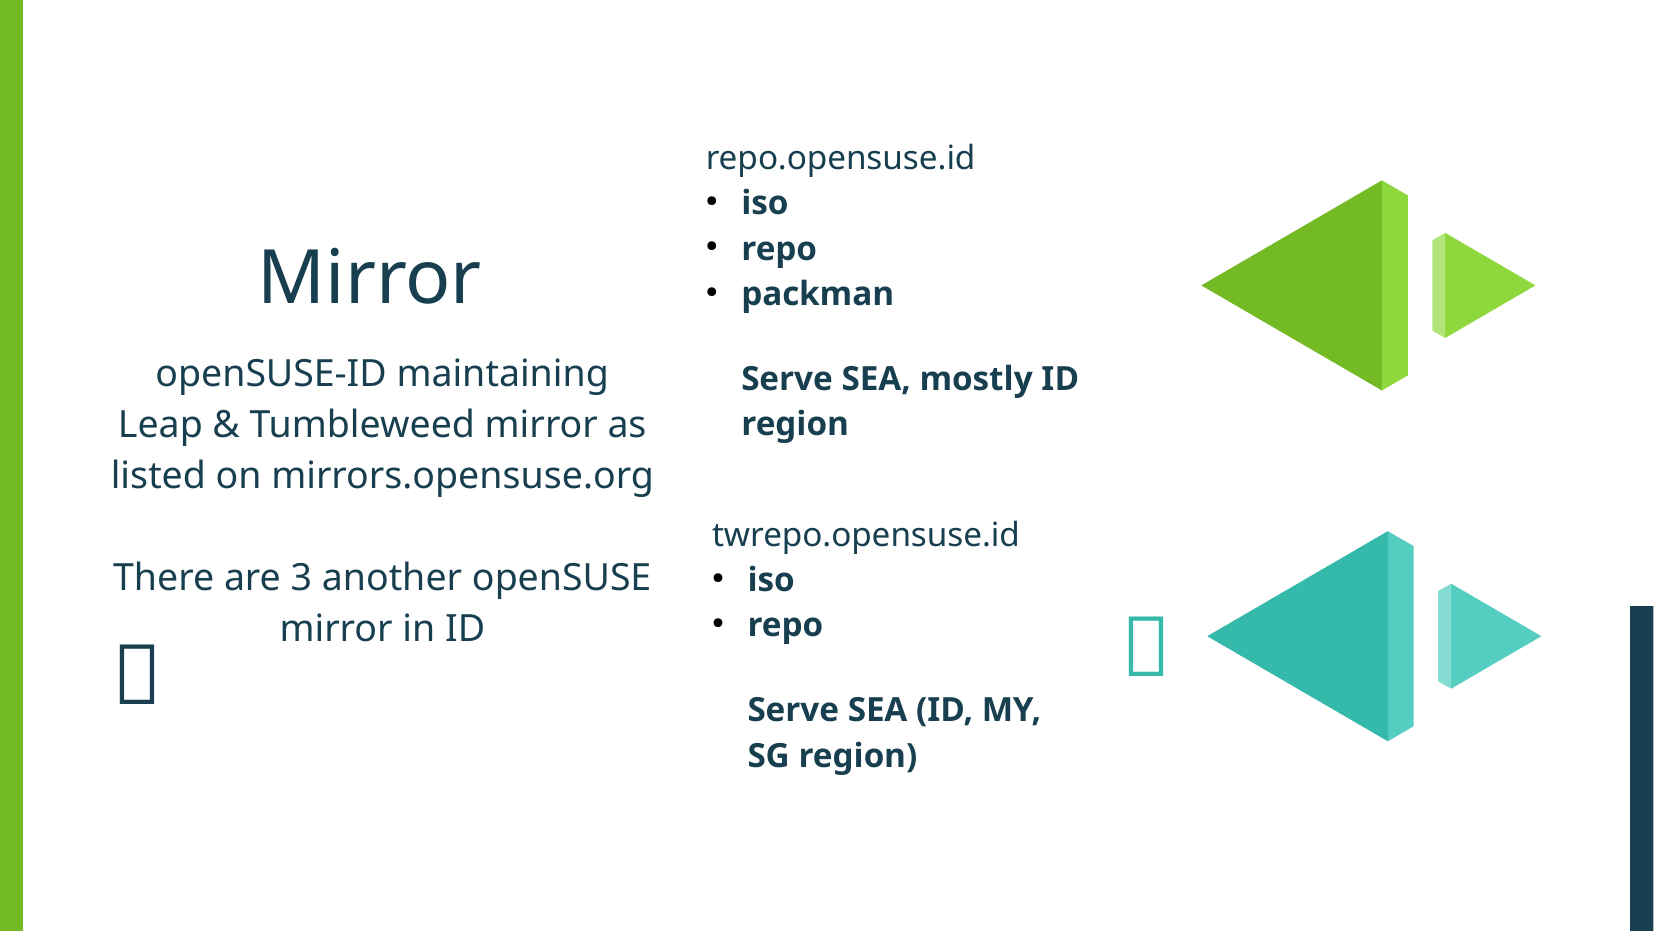

repo.opensuse.id
iso
repo
packman
Serve SEA, mostly ID region
# Mirror
openSUSE-ID maintaining
Leap & Tumbleweed mirror as listed on mirrors.opensuse.org
There are 3 another openSUSE mirror in ID
twrepo.opensuse.id
iso
repo
Serve SEA (ID, MY, SG region)

